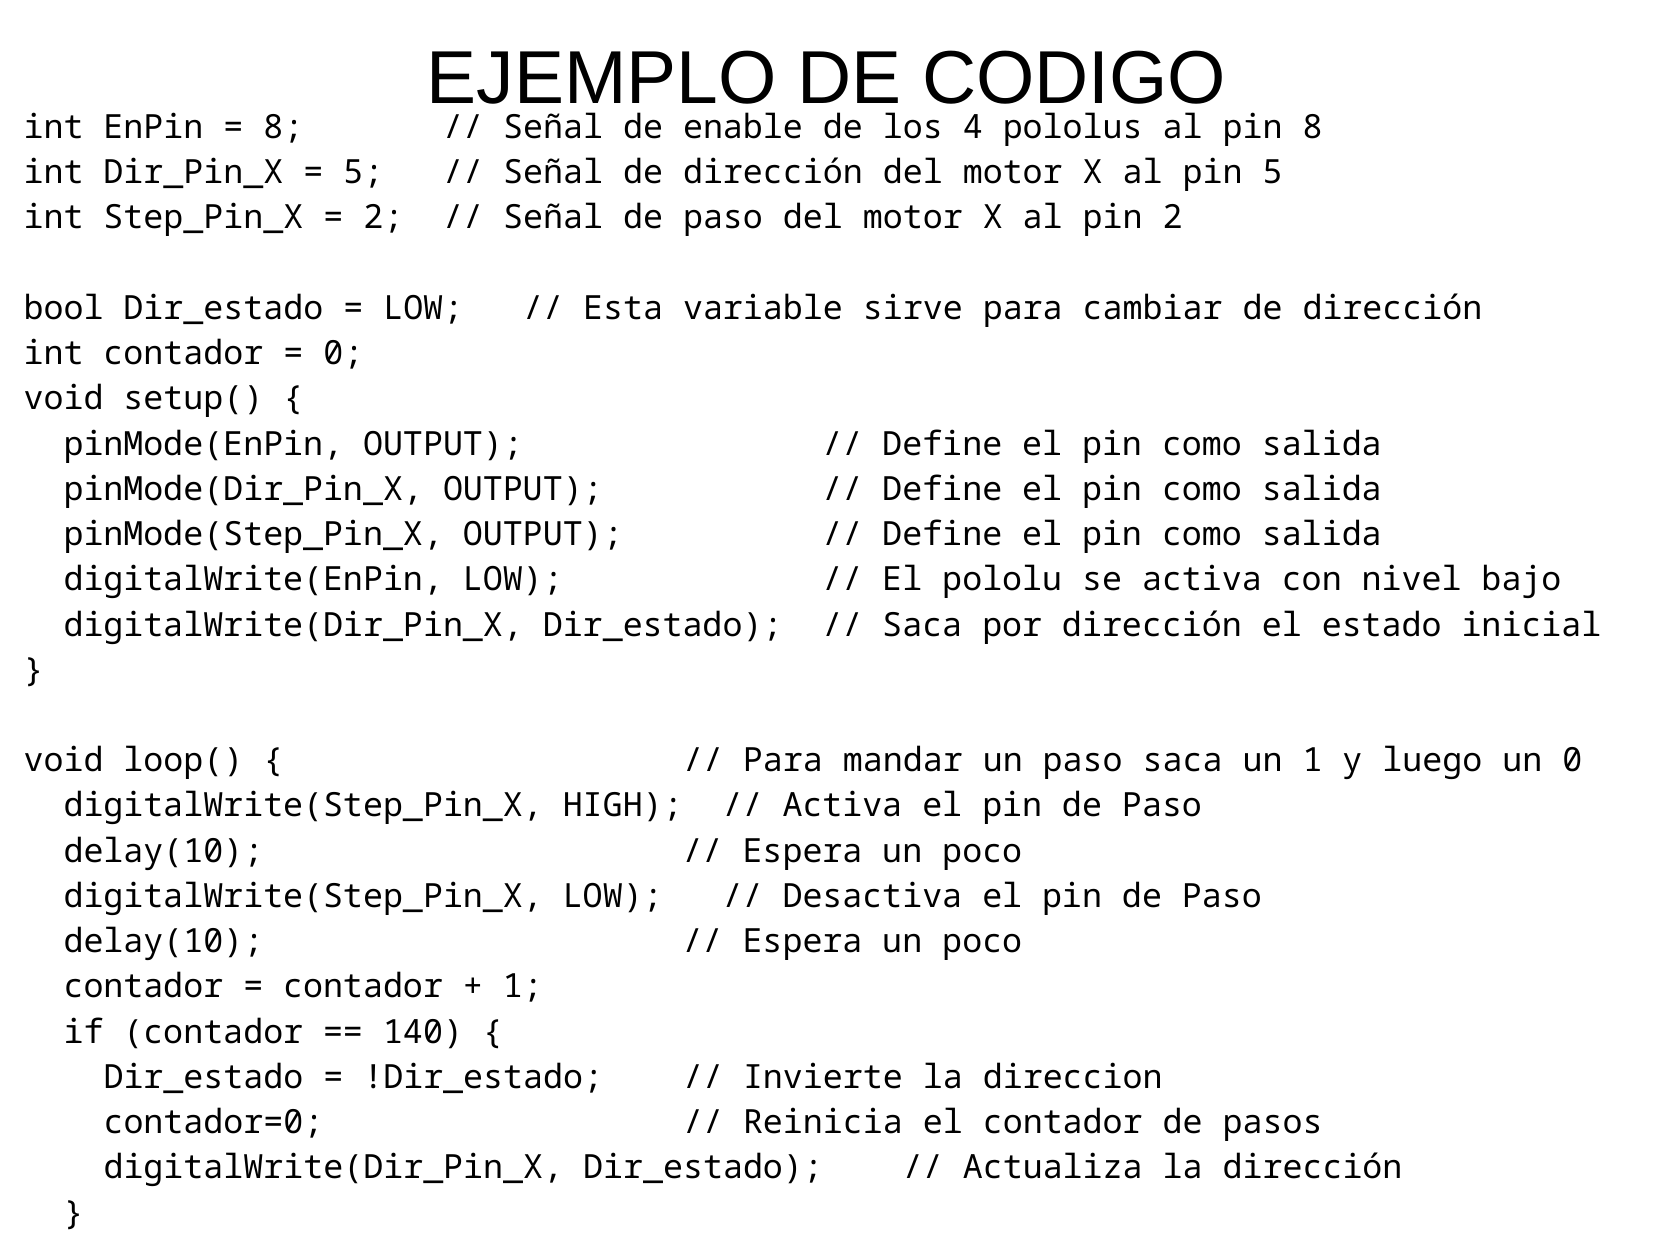

# EJEMPLO DE CODIGO
int EnPin = 8; // Señal de enable de los 4 pololus al pin 8
int Dir_Pin_X = 5; // Señal de dirección del motor X al pin 5
int Step_Pin_X = 2; // Señal de paso del motor X al pin 2
bool Dir_estado = LOW; // Esta variable sirve para cambiar de dirección
int contador = 0;
void setup() {
 pinMode(EnPin, OUTPUT); // Define el pin como salida
 pinMode(Dir_Pin_X, OUTPUT); // Define el pin como salida
 pinMode(Step_Pin_X, OUTPUT); // Define el pin como salida
 digitalWrite(EnPin, LOW); // El pololu se activa con nivel bajo
 digitalWrite(Dir_Pin_X, Dir_estado); // Saca por dirección el estado inicial
}
void loop() { // Para mandar un paso saca un 1 y luego un 0
 digitalWrite(Step_Pin_X, HIGH); // Activa el pin de Paso
 delay(10); // Espera un poco
 digitalWrite(Step_Pin_X, LOW); // Desactiva el pin de Paso
 delay(10); // Espera un poco
 contador = contador + 1;
 if (contador == 140) {
 Dir_estado = !Dir_estado; // Invierte la direccion
 contador=0; // Reinicia el contador de pasos
 digitalWrite(Dir_Pin_X, Dir_estado); // Actualiza la dirección
 }
}